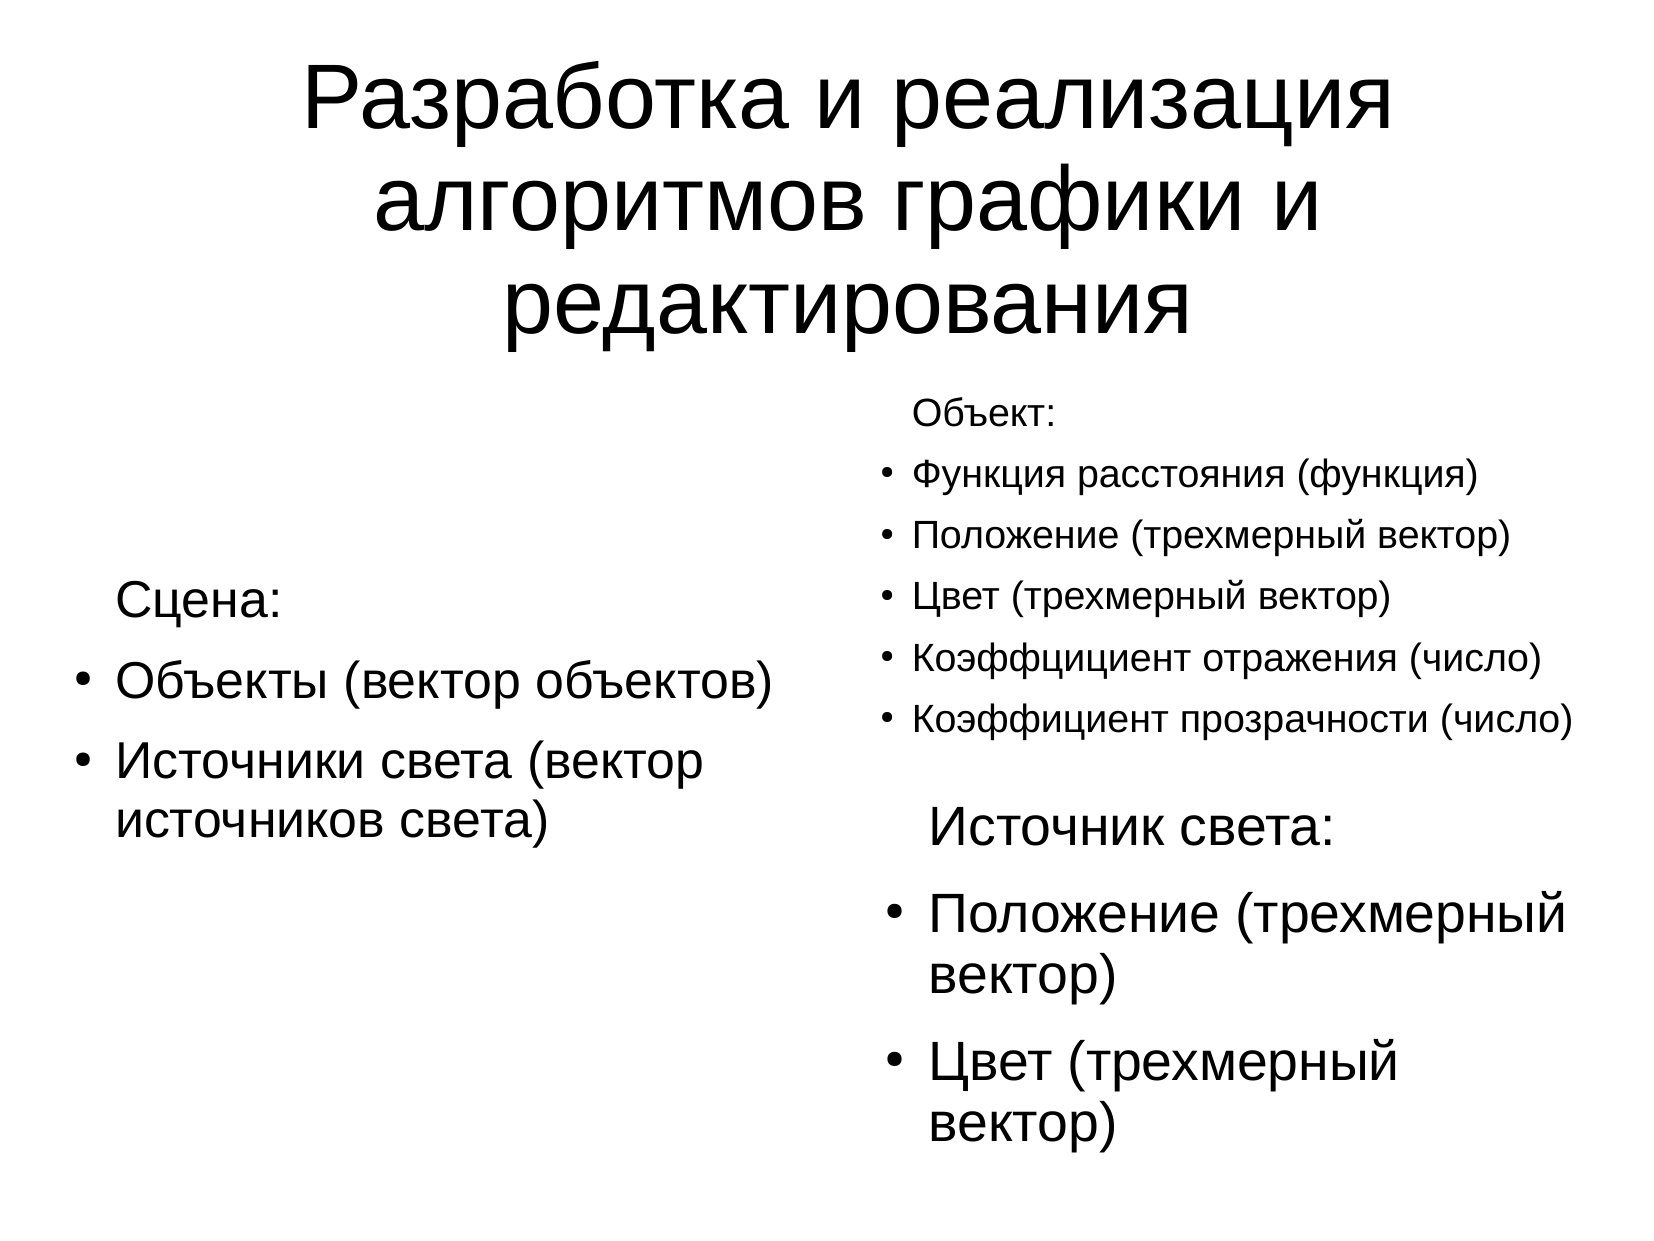

# Разработка и реализация алгоритмов графики и редактирования
Объект:
Функция расстояния (функция)
Положение (трехмерный вектор)
Цвет (трехмерный вектор)
Коэффцициент отражения (число)
Коэффициент прозрачности (число)
Сцена:
Объекты (вектор объектов)
Источники света (вектор источников света)
Источник света:
Положение (трехмерный вектор)
Цвет (трехмерный вектор)